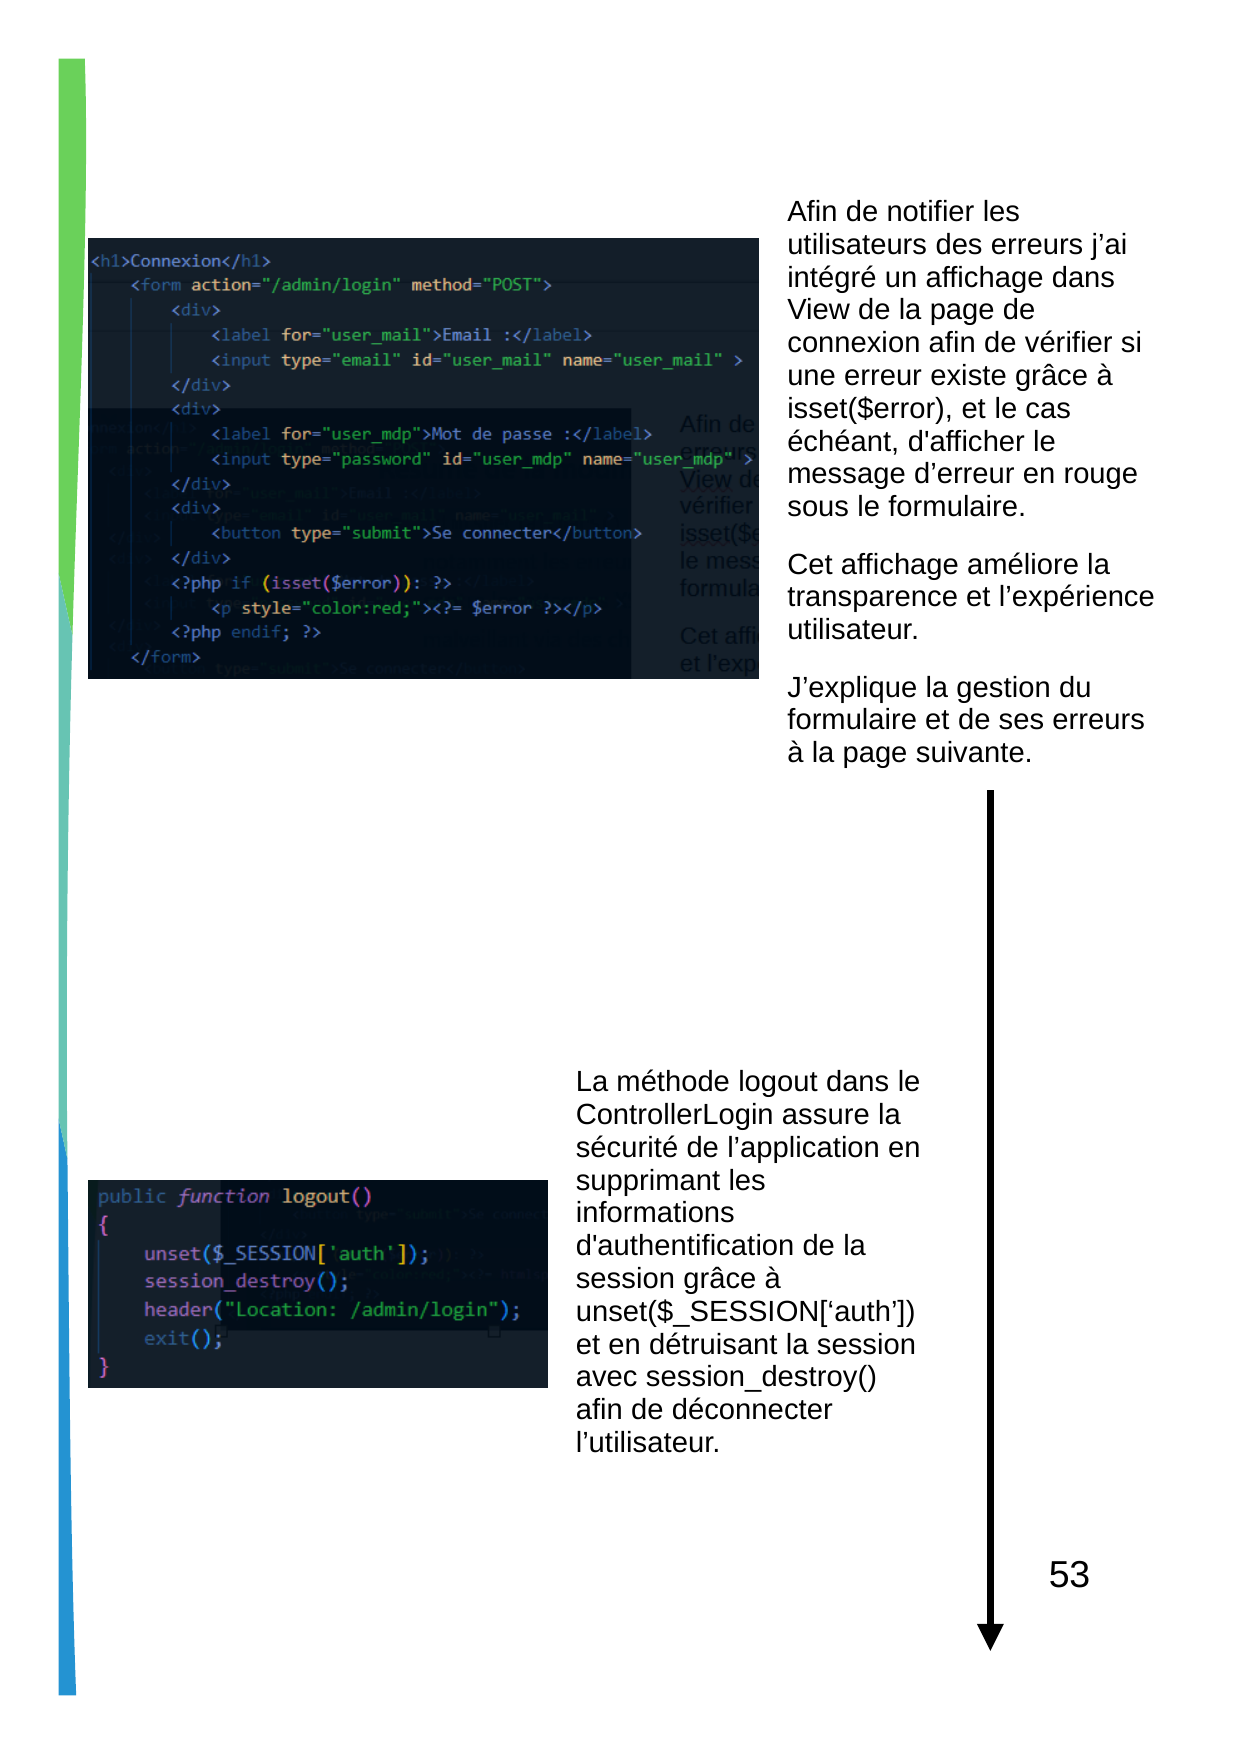

Afin de notifier les utilisateurs des erreurs j’ai intégré un affichage dans View de la page de connexion afin de vérifier si une erreur existe grâce à isset($error), et le cas échéant, d'afficher le message d’erreur en rouge sous le formulaire.
Cet affichage améliore la transparence et l’expérience utilisateur.
J’explique la gestion du formulaire et de ses erreurs à la page suivante.
La méthode logout dans le ControllerLogin assure la sécurité de l’application en supprimant les informations d'authentification de la session grâce à unset($_SESSION[‘auth’]) et en détruisant la session avec session_destroy() afin de déconnecter l’utilisateur.